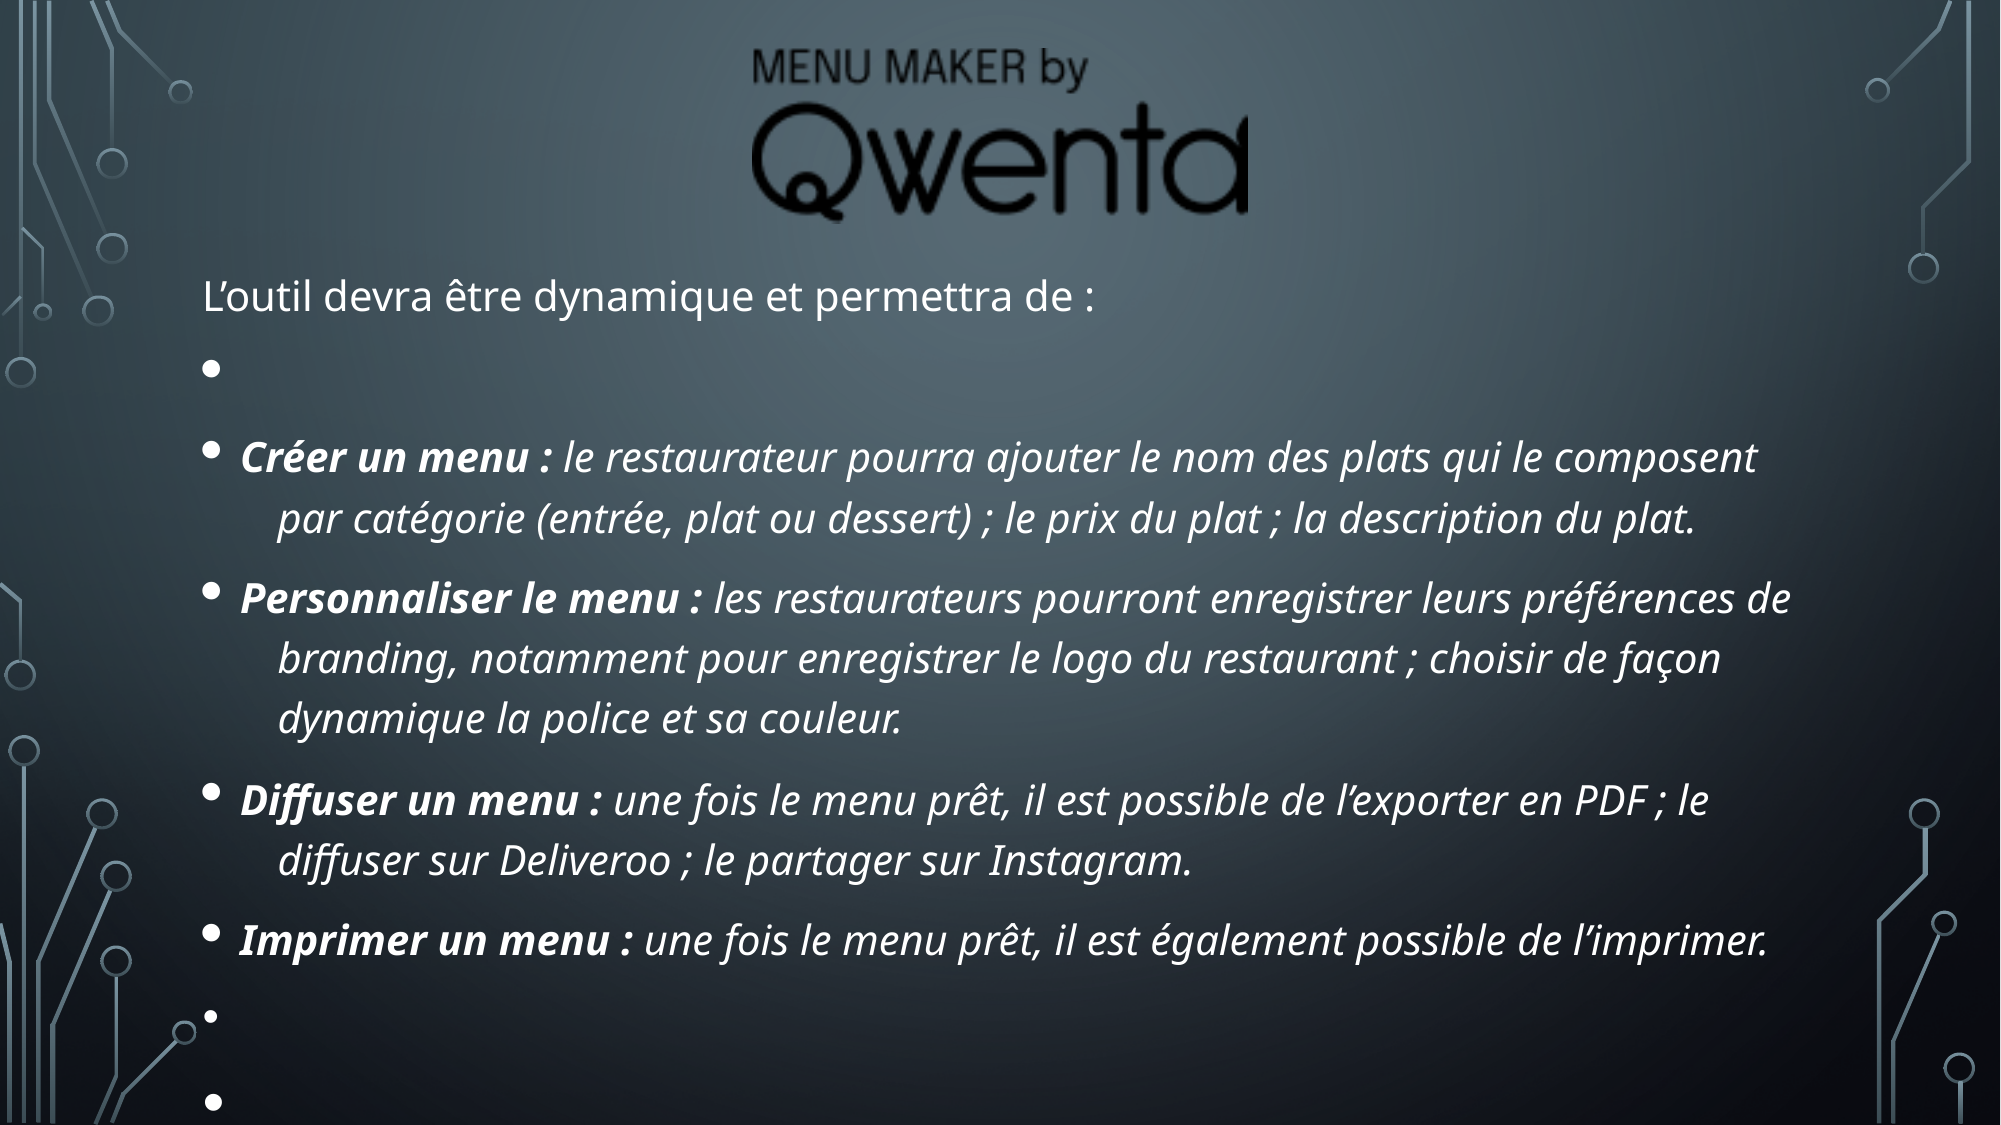

# L’outil devra être dynamique et permettra de :
Créer un menu : le restaurateur pourra ajouter le nom des plats qui le composent par catégorie (entrée, plat ou dessert) ; le prix du plat ; la description du plat.
Personnaliser le menu : les restaurateurs pourront enregistrer leurs préférences de branding, notamment pour enregistrer le logo du restaurant ; choisir de façon dynamique la police et sa couleur.
Diffuser un menu : une fois le menu prêt, il est possible de l’exporter en PDF ; le diffuser sur Deliveroo ; le partager sur Instagram.
Imprimer un menu : une fois le menu prêt, il est également possible de l’imprimer.